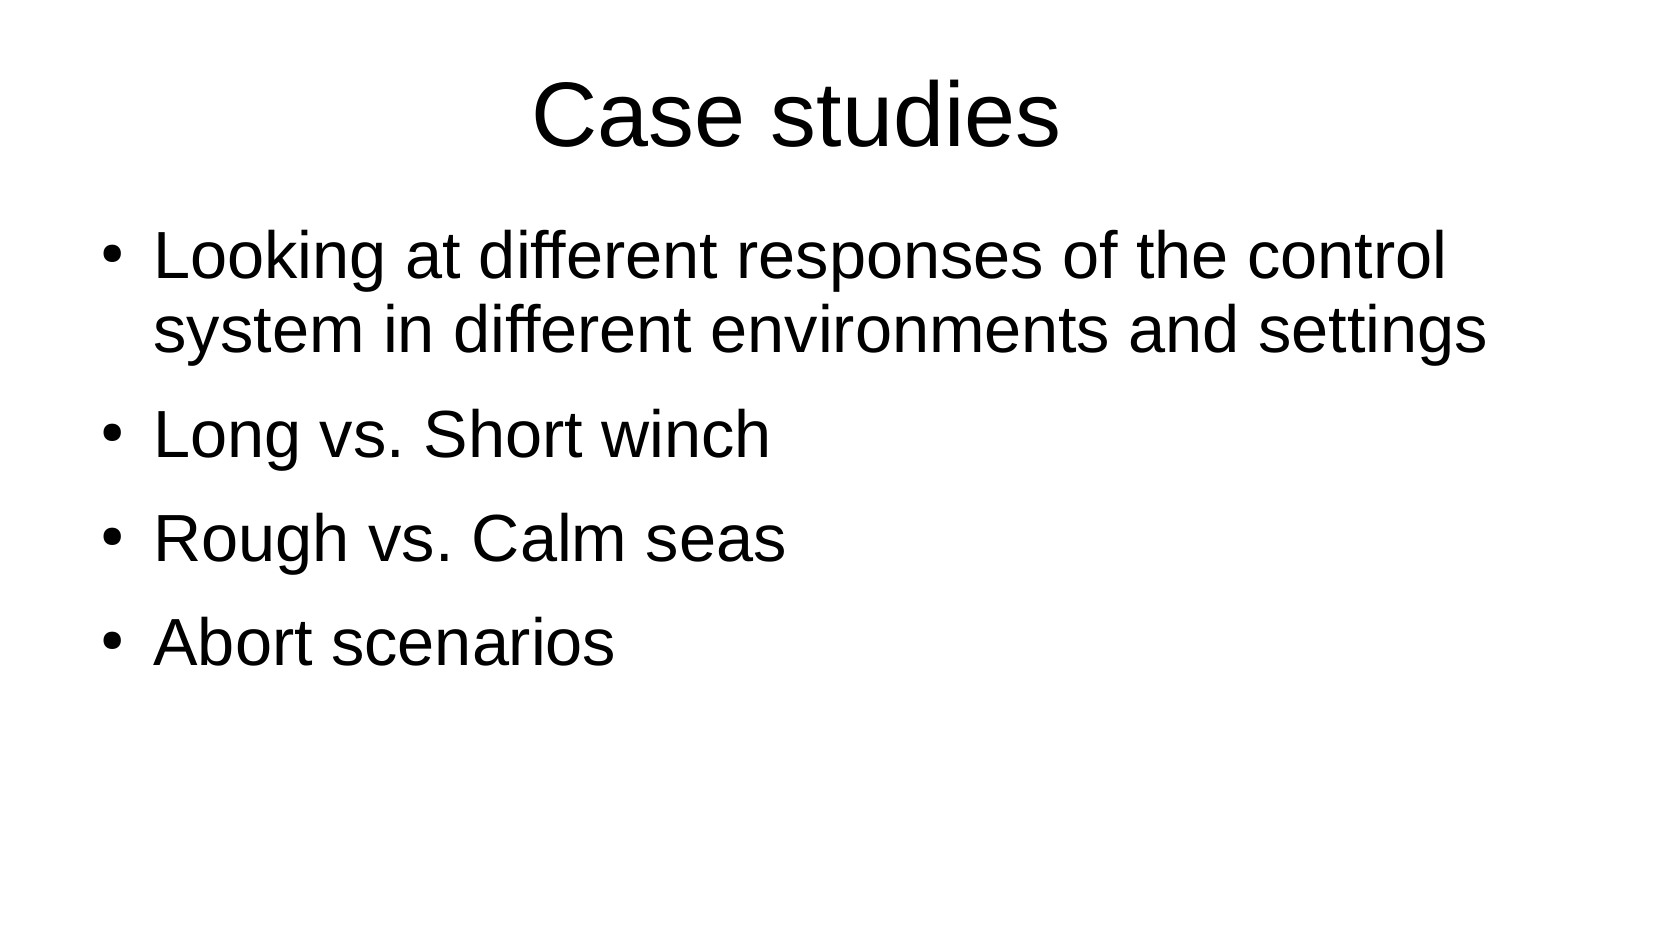

# Case studies
Looking at different responses of the control system in different environments and settings
Long vs. Short winch
Rough vs. Calm seas
Abort scenarios